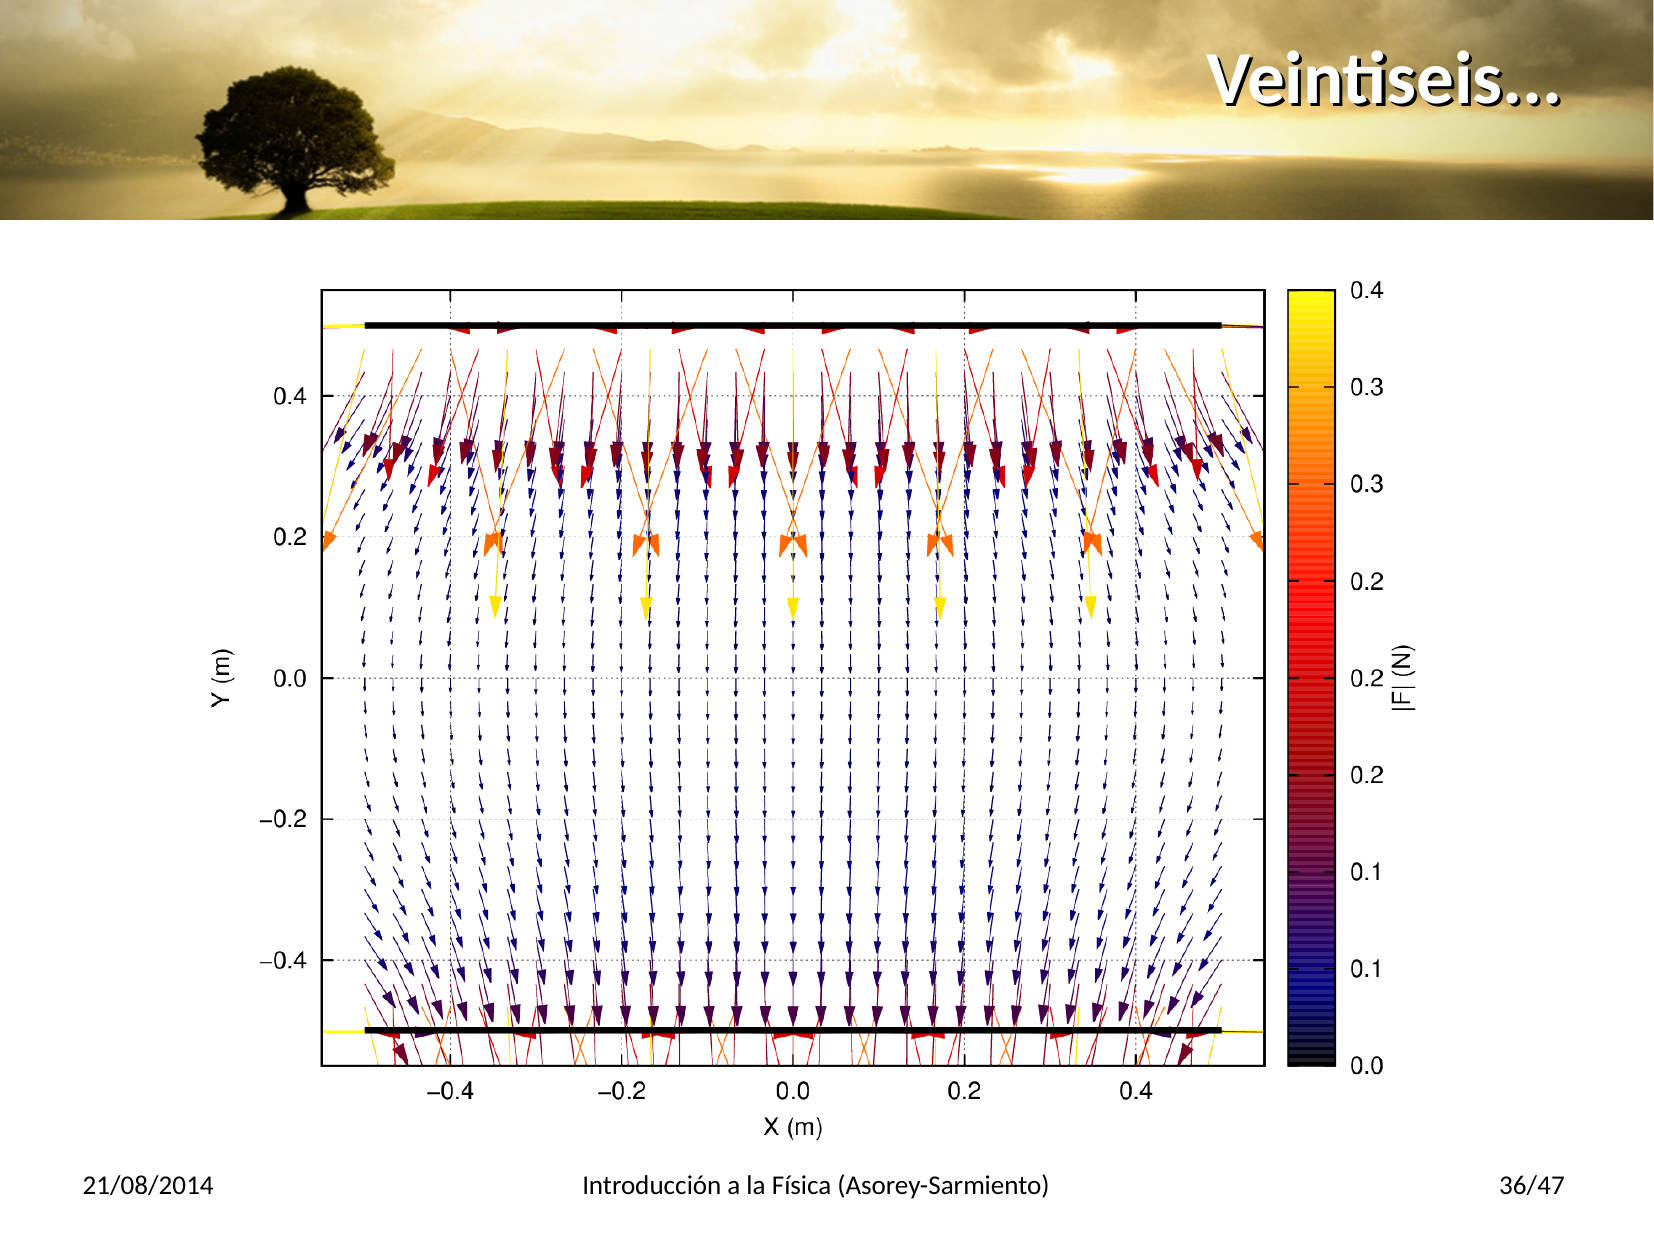

# Veintiseis...
21/08/2014
Introducción a la Física (Asorey-Sarmiento)
36